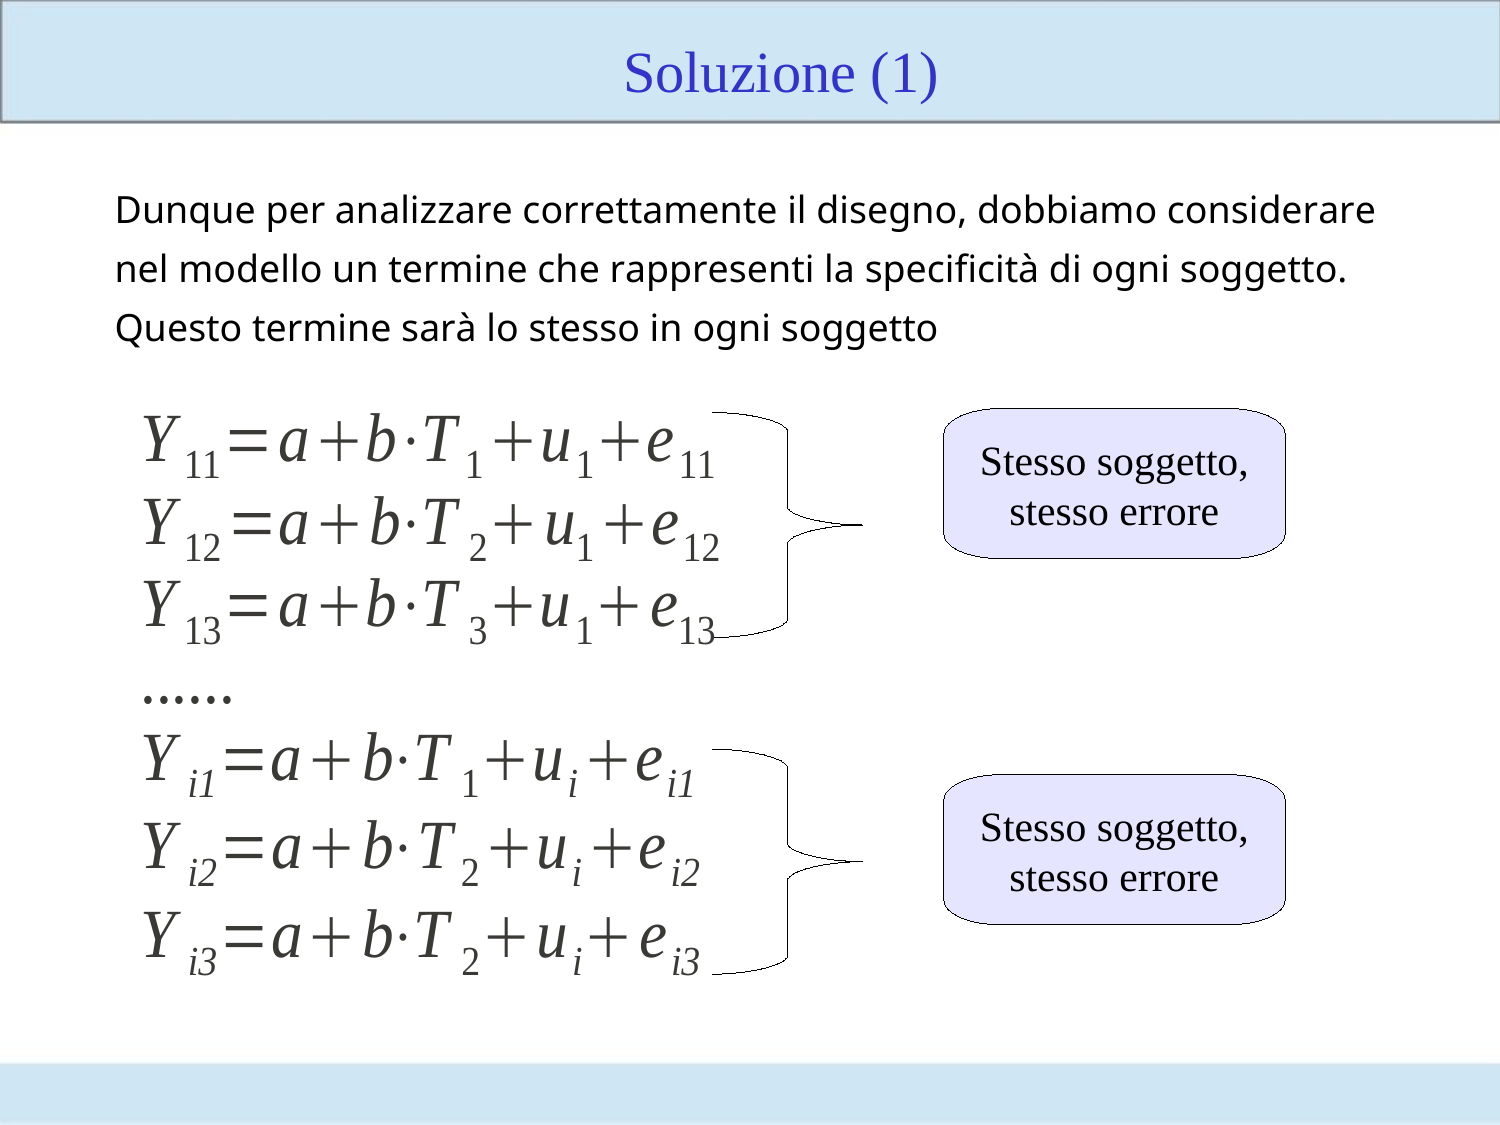

# Soluzione (1)
Dunque per analizzare correttamente il disegno, dobbiamo considerare nel modello un termine che rappresenti la specificità di ogni soggetto. Questo termine sarà lo stesso in ogni soggetto
Stesso soggetto, stesso errore
Stesso soggetto, stesso errore